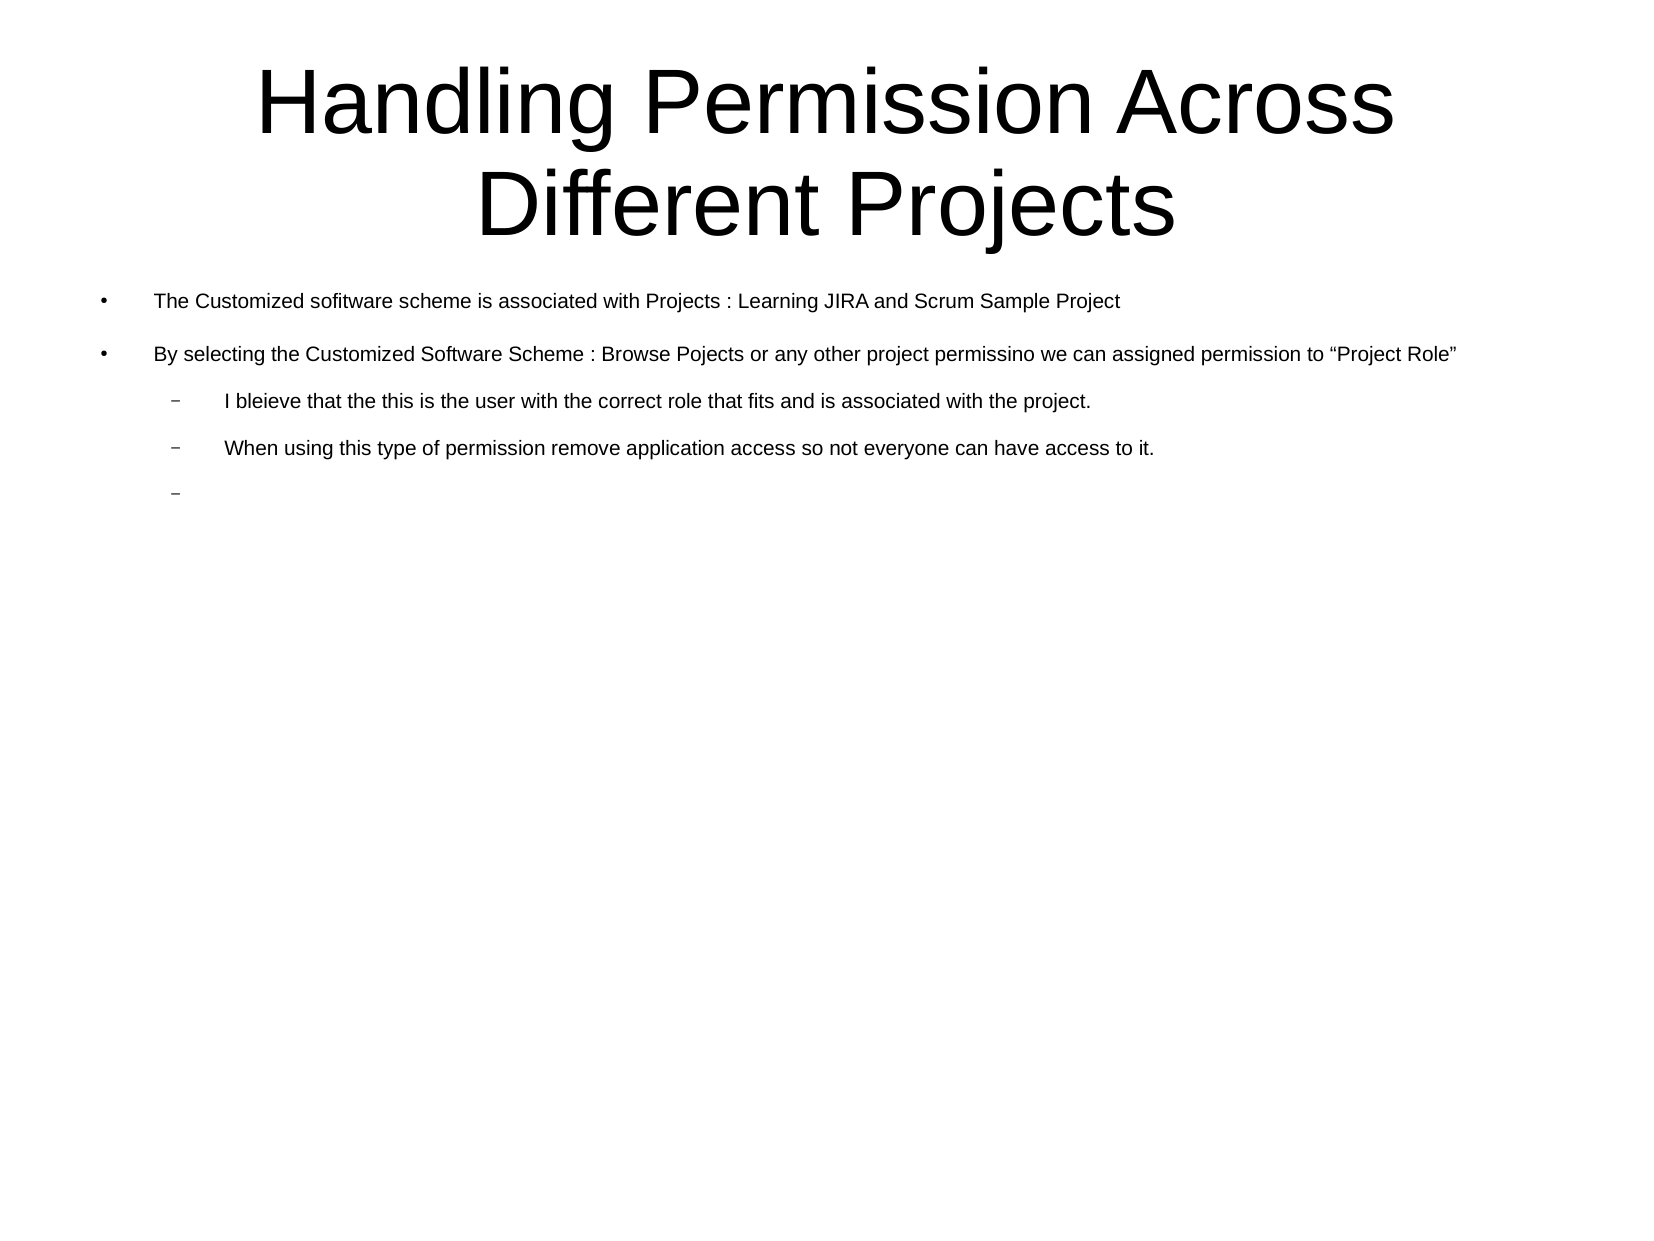

# Handling Permission Across Different Projects
The Customized sofitware scheme is associated with Projects : Learning JIRA and Scrum Sample Project
By selecting the Customized Software Scheme : Browse Pojects or any other project permissino we can assigned permission to “Project Role”
I bleieve that the this is the user with the correct role that fits and is associated with the project.
When using this type of permission remove application access so not everyone can have access to it.